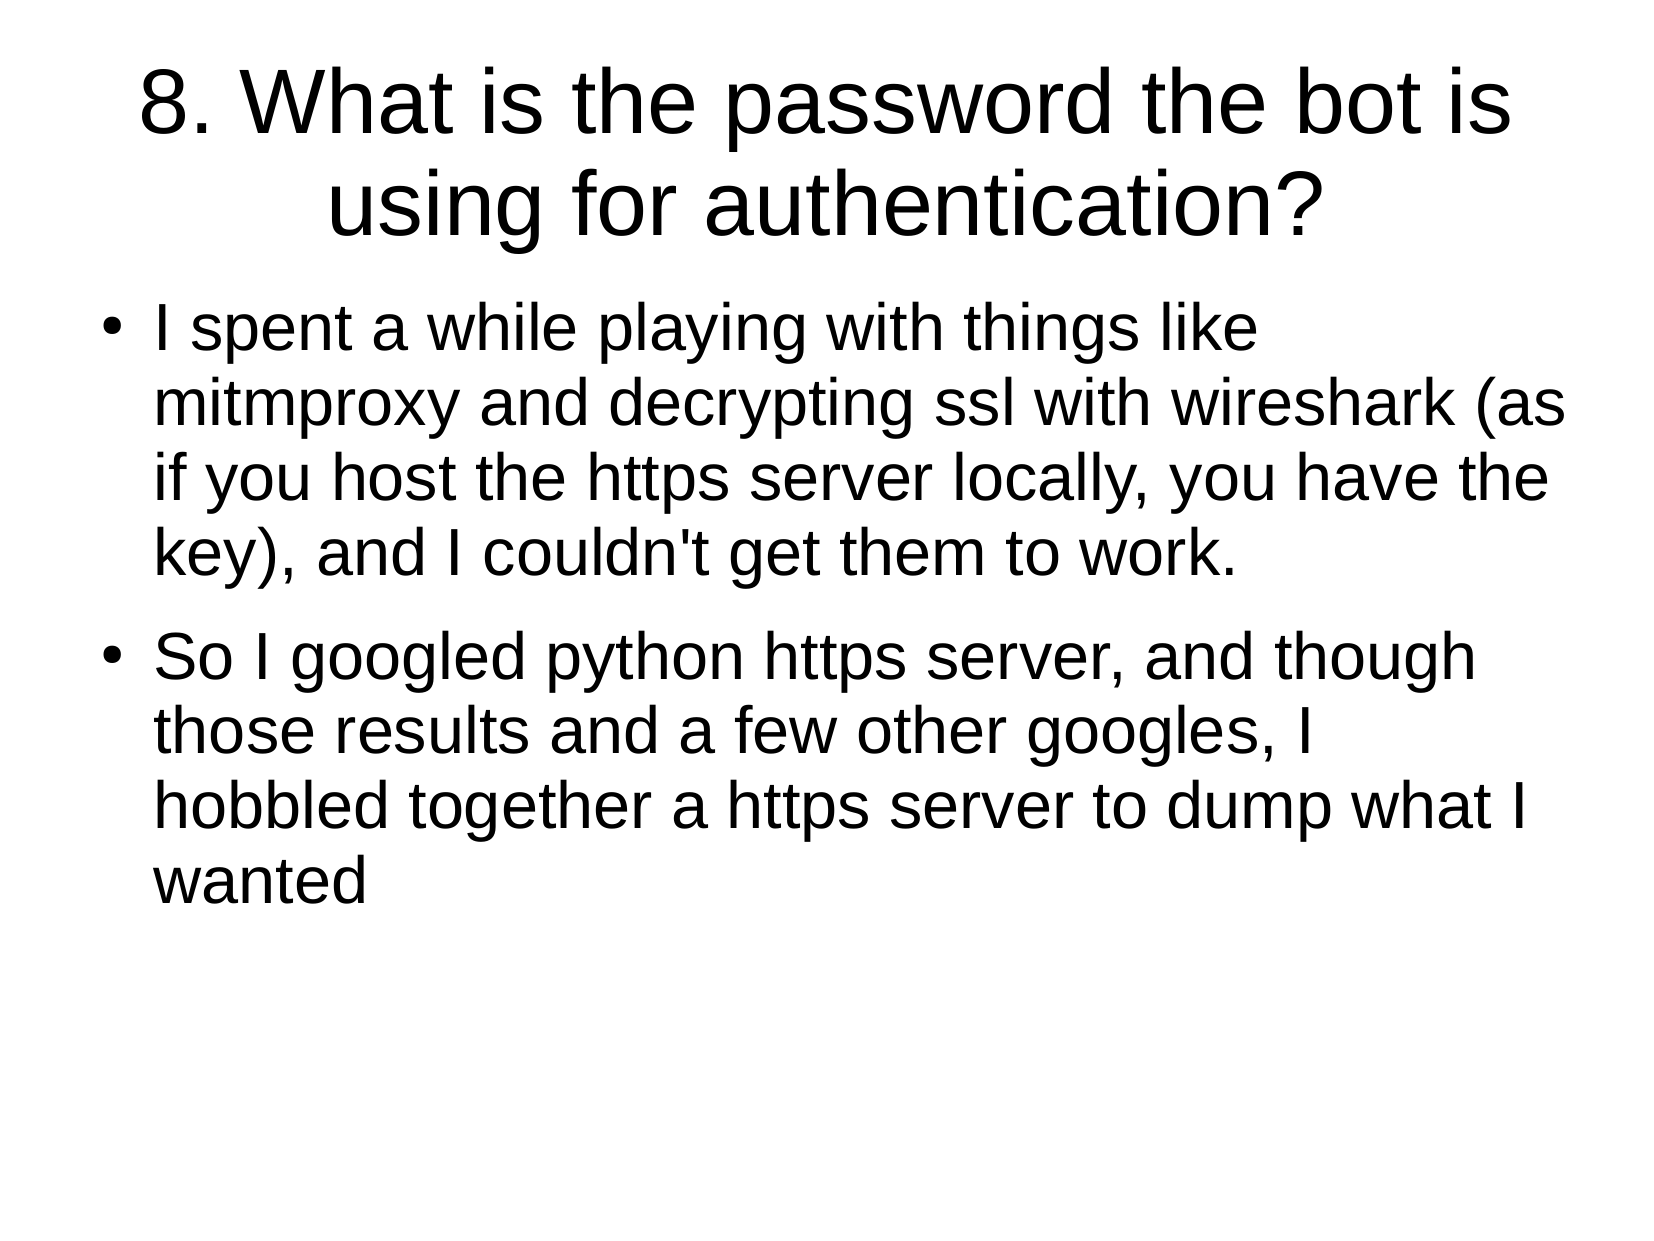

# 8. What is the password the bot is using for authentication?
I spent a while playing with things like mitmproxy and decrypting ssl with wireshark (as if you host the https server locally, you have the key), and I couldn't get them to work.
So I googled python https server, and though those results and a few other googles, I hobbled together a https server to dump what I wanted